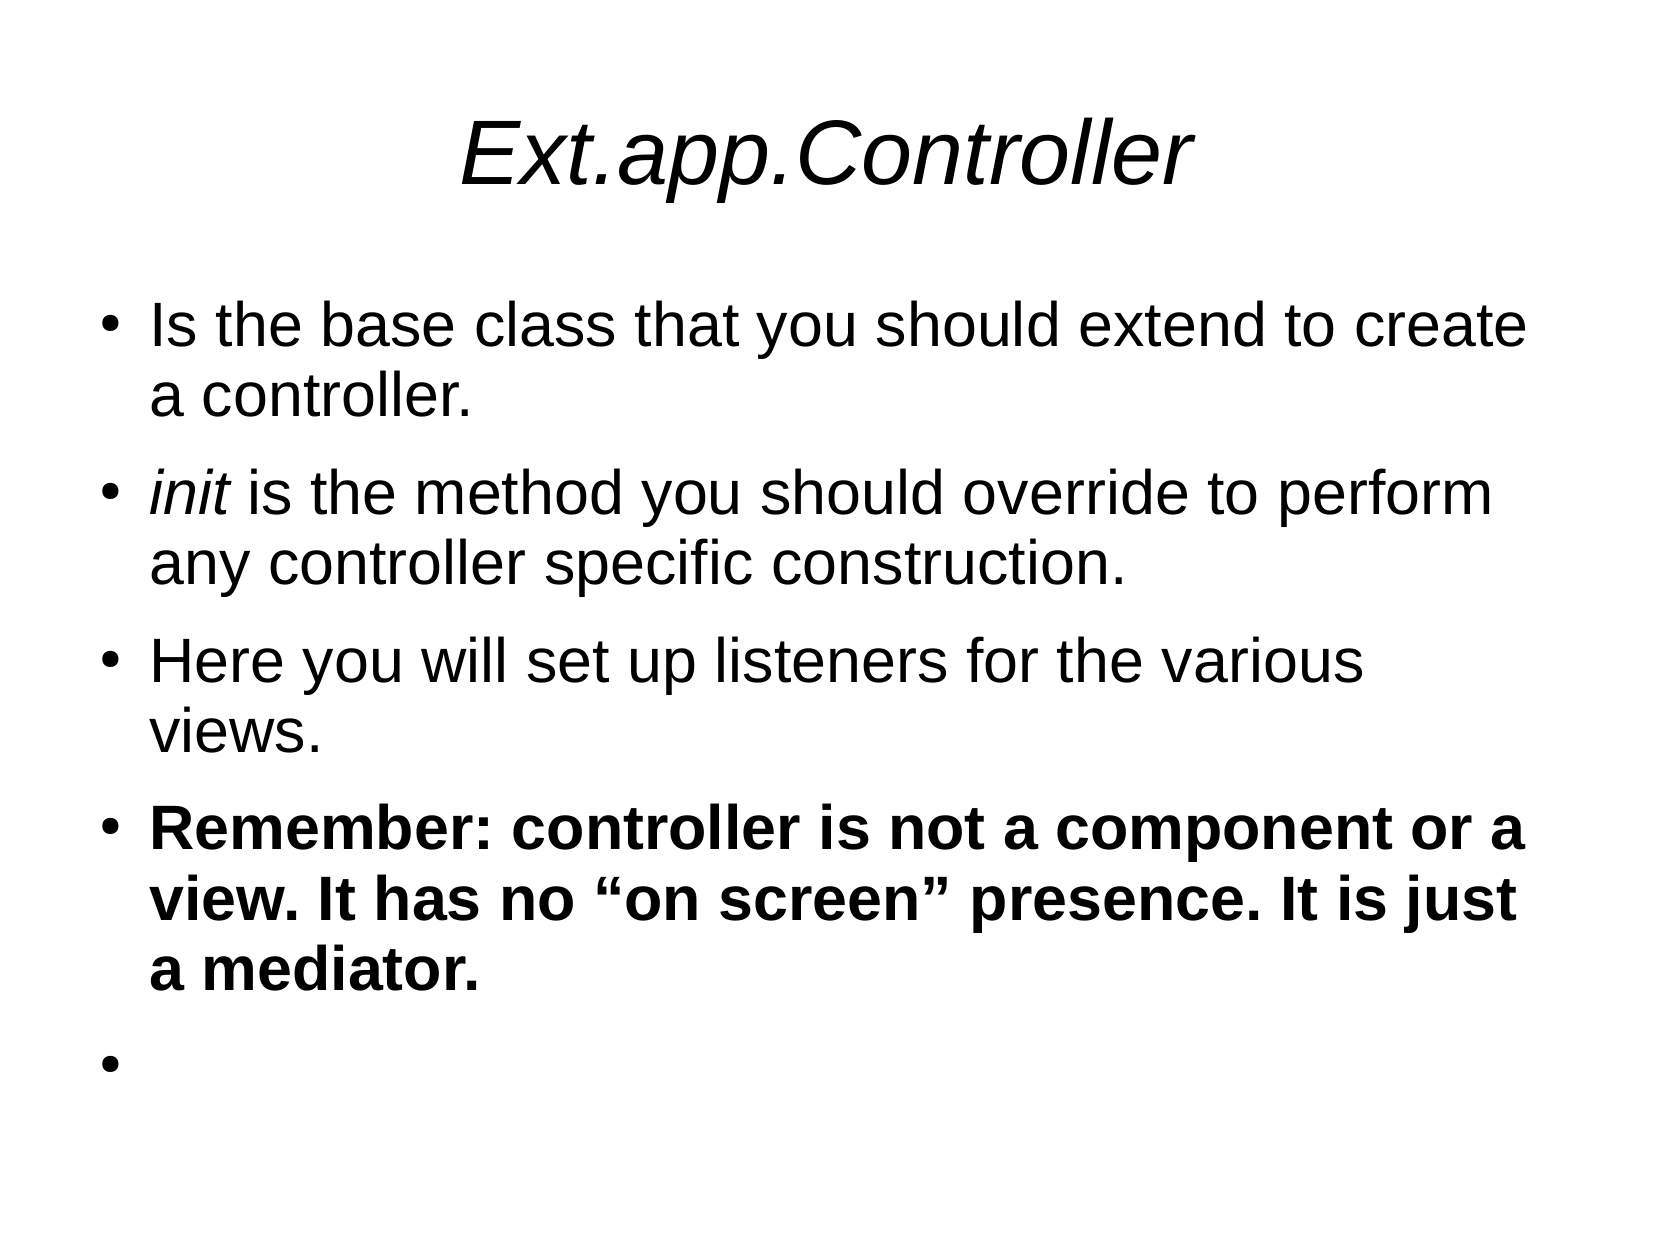

# Ext.app.Controller
Is the base class that you should extend to create a controller.
init is the method you should override to perform any controller specific construction.
Here you will set up listeners for the various views.
Remember: controller is not a component or a view. It has no “on screen” presence. It is just a mediator.